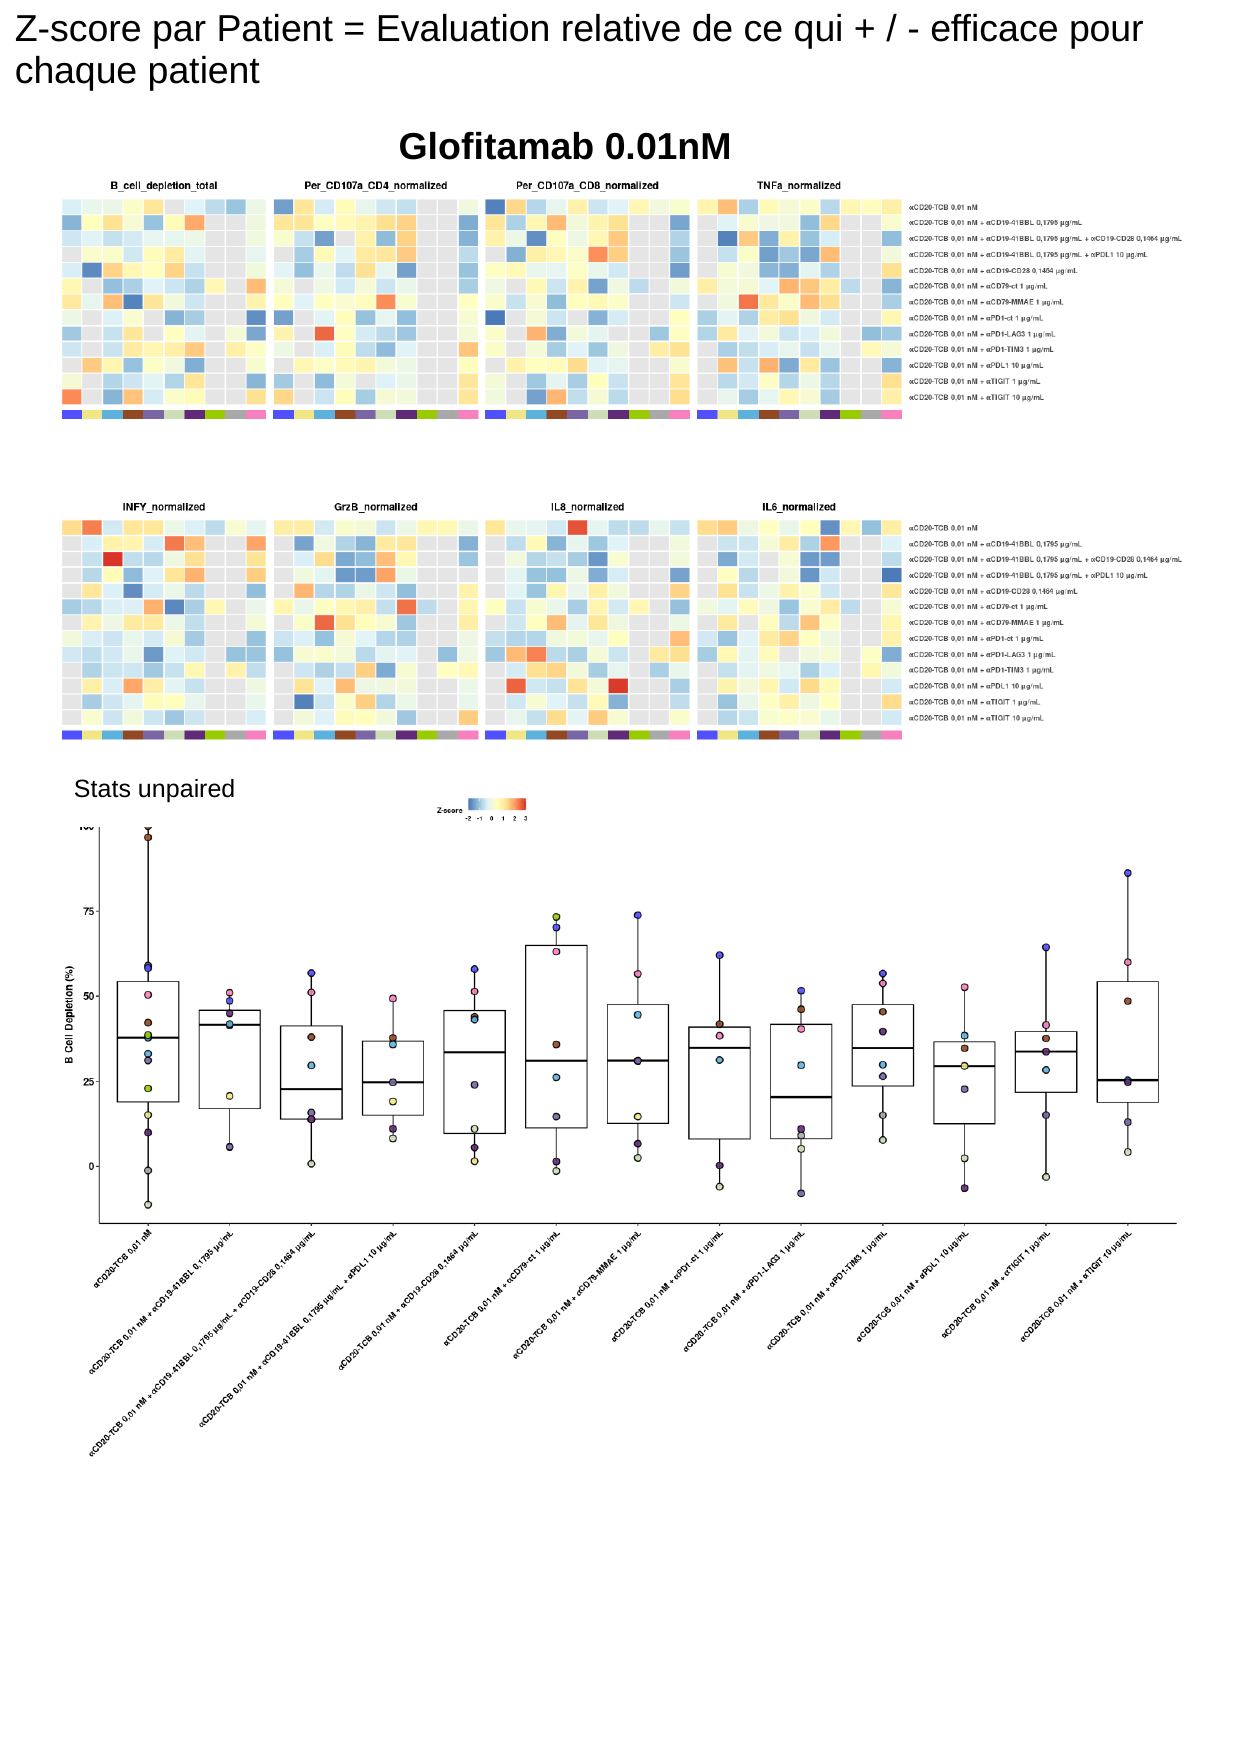

Z-score par Patient = Evaluation relative de ce qui + / - efficace pour chaque patient
Glofitamab 0.01nM
Stats unpaired